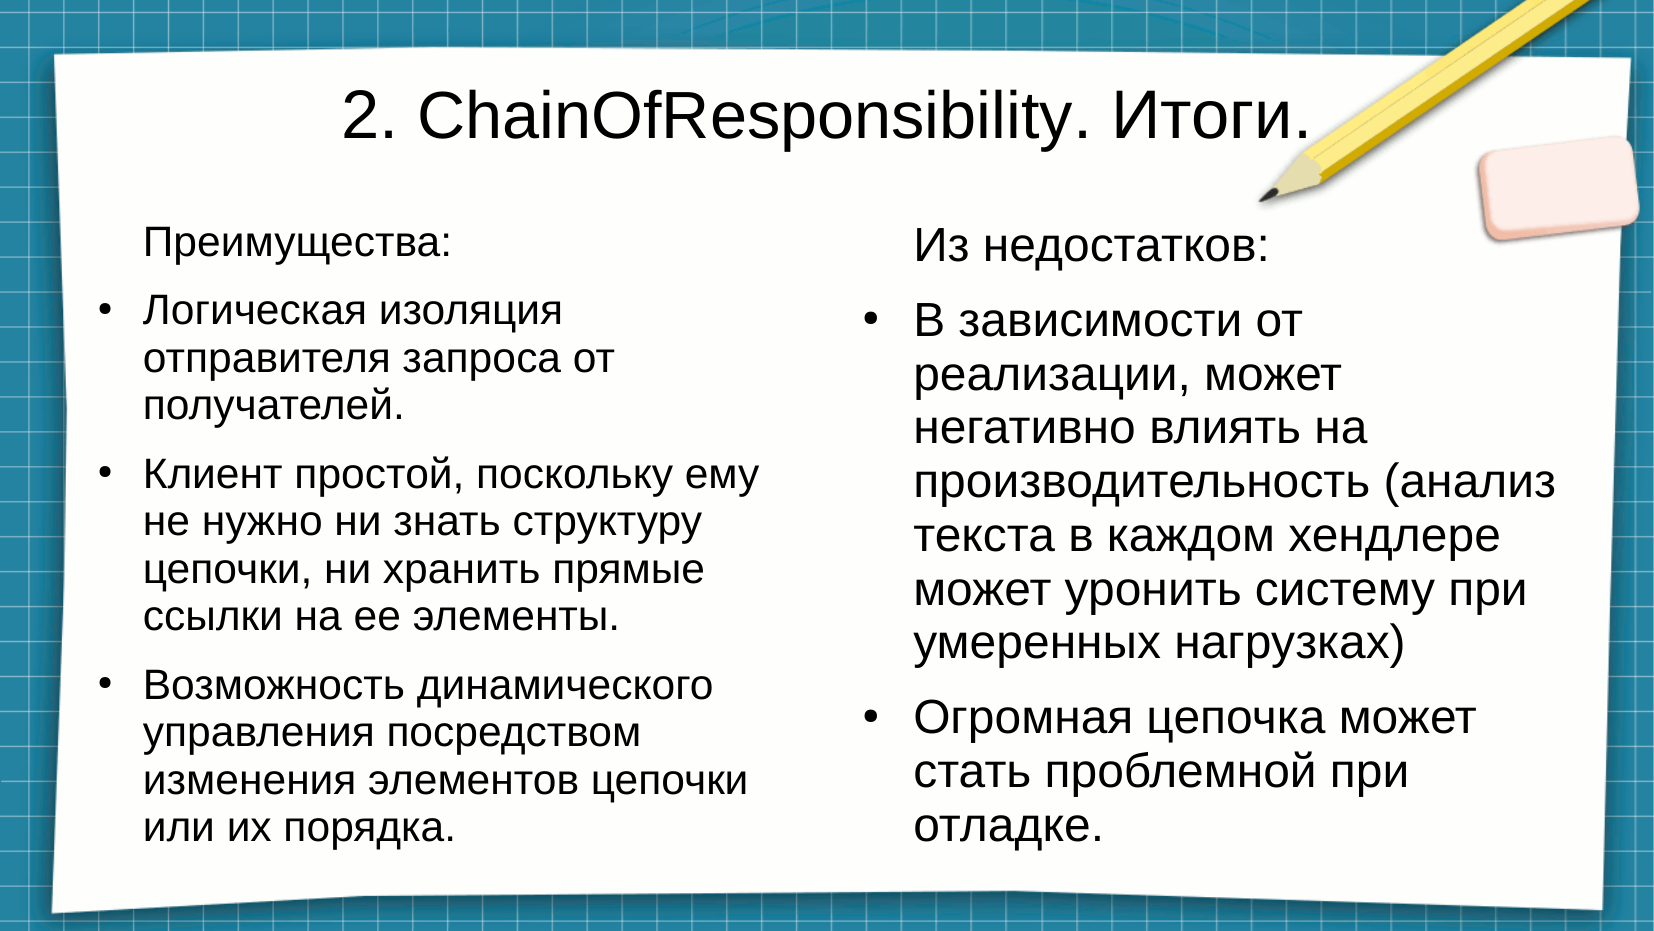

# 2. ChainOfResponsibility. Итоги.
Преимущества:
Логическая изоляция отправителя запроса от получателей.
Клиент простой, поскольку ему не нужно ни знать структуру цепочки, ни хранить прямые ссылки на ее элементы.
Возможность динамического управления посредством изменения элементов цепочки или их порядка.
Из недостатков:
В зависимости от реализации, может негативно влиять на производительность (анализ текста в каждом хендлере может уронить систему при умеренных нагрузках)
Огромная цепочка может стать проблемной при отладке.